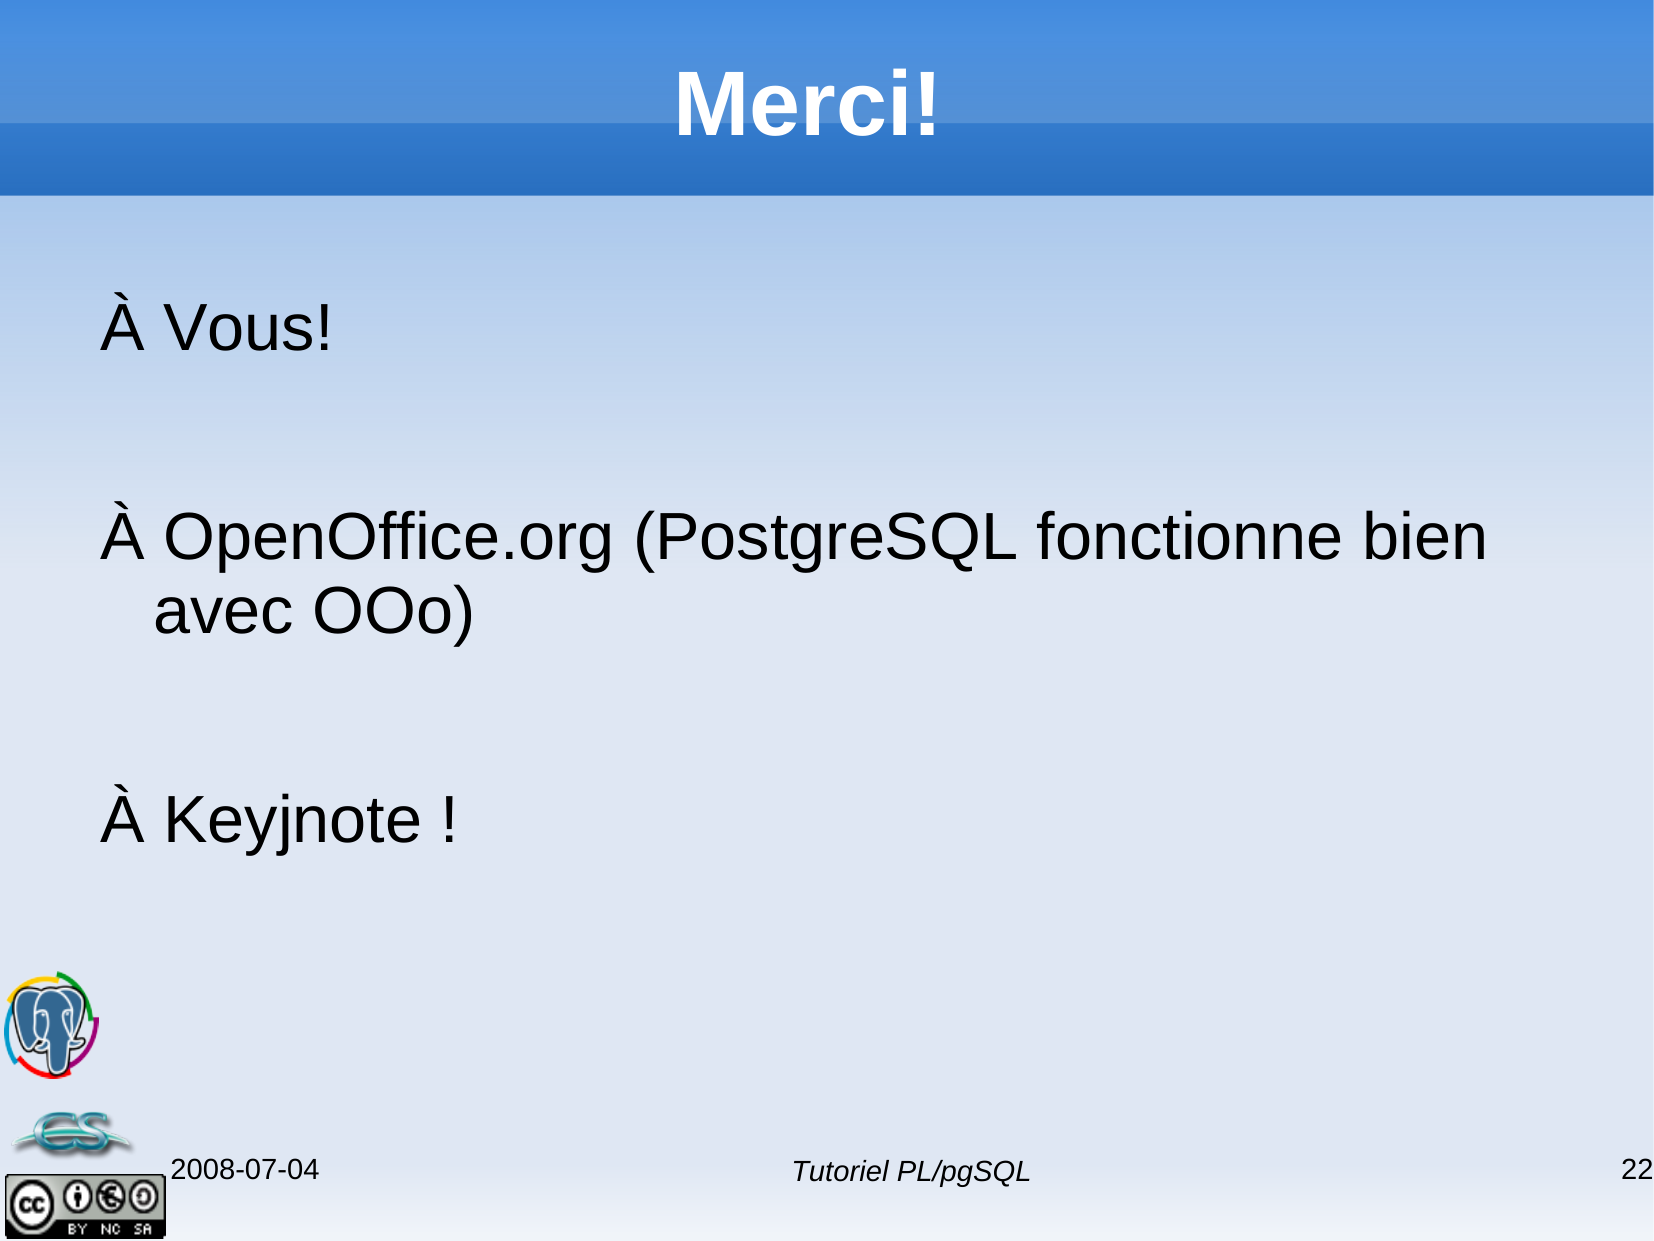

# Merci!
À Vous!
À OpenOffice.org (PostgreSQL fonctionne bien avec OOo)
À Keyjnote !
2008-07-04
22
Tutoriel PL/pgSQL